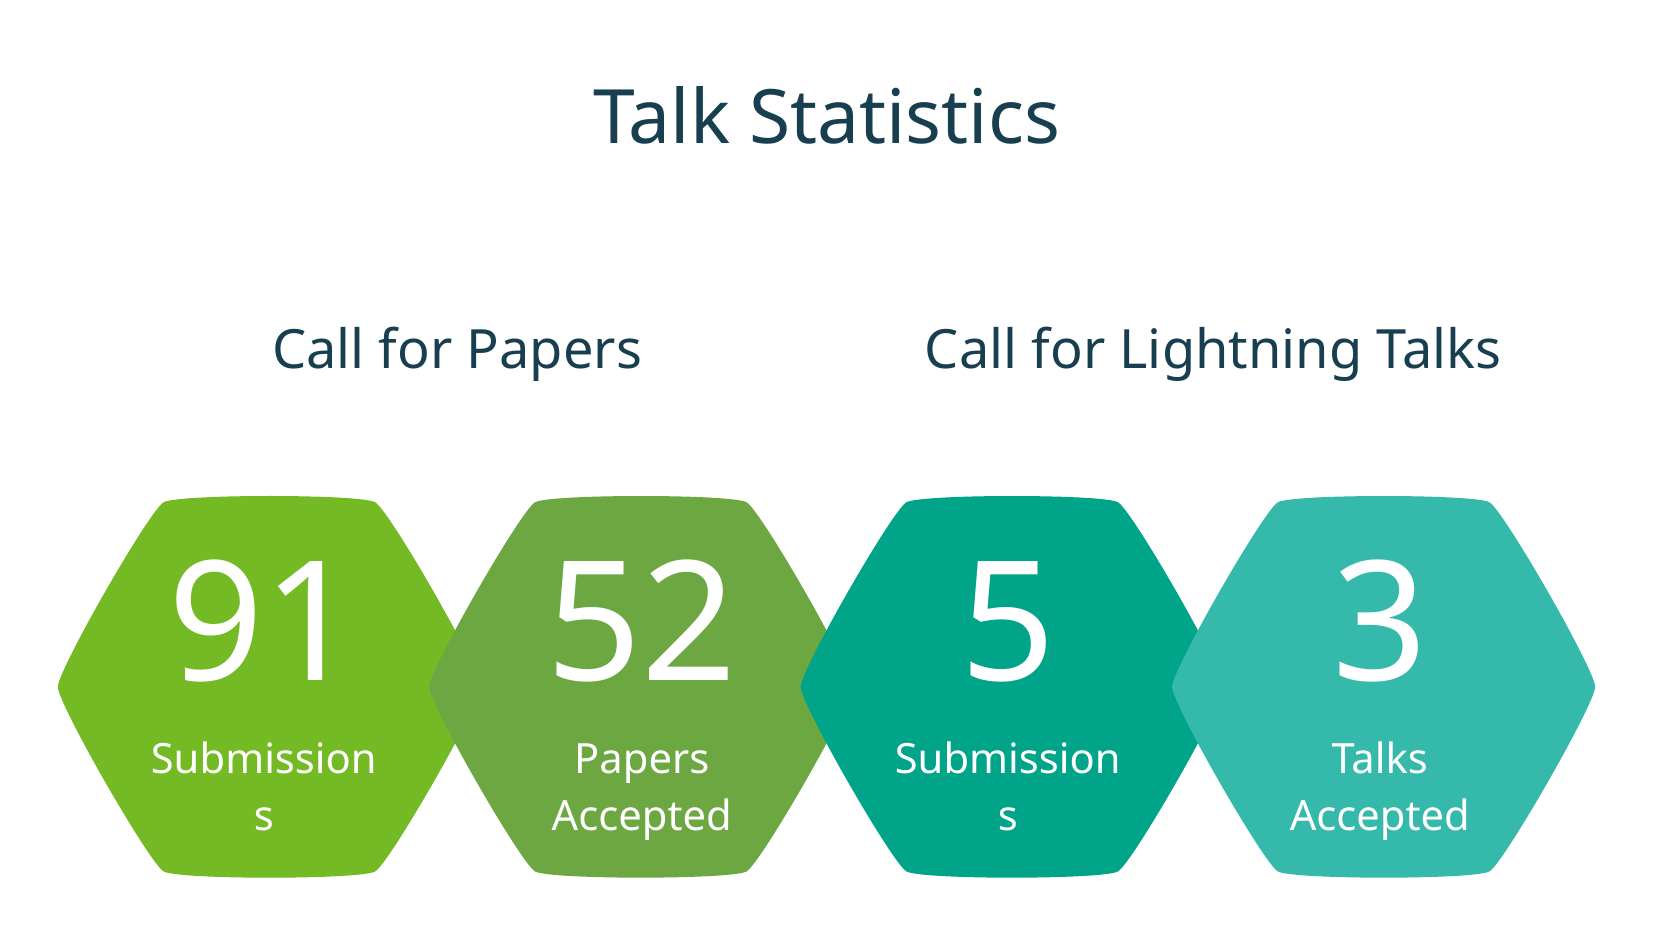

# Talk Statistics
Call for Papers
Call for Lightning Talks
91
Submissions
52
Papers Accepted
5
Submissions
3
Talks Accepted